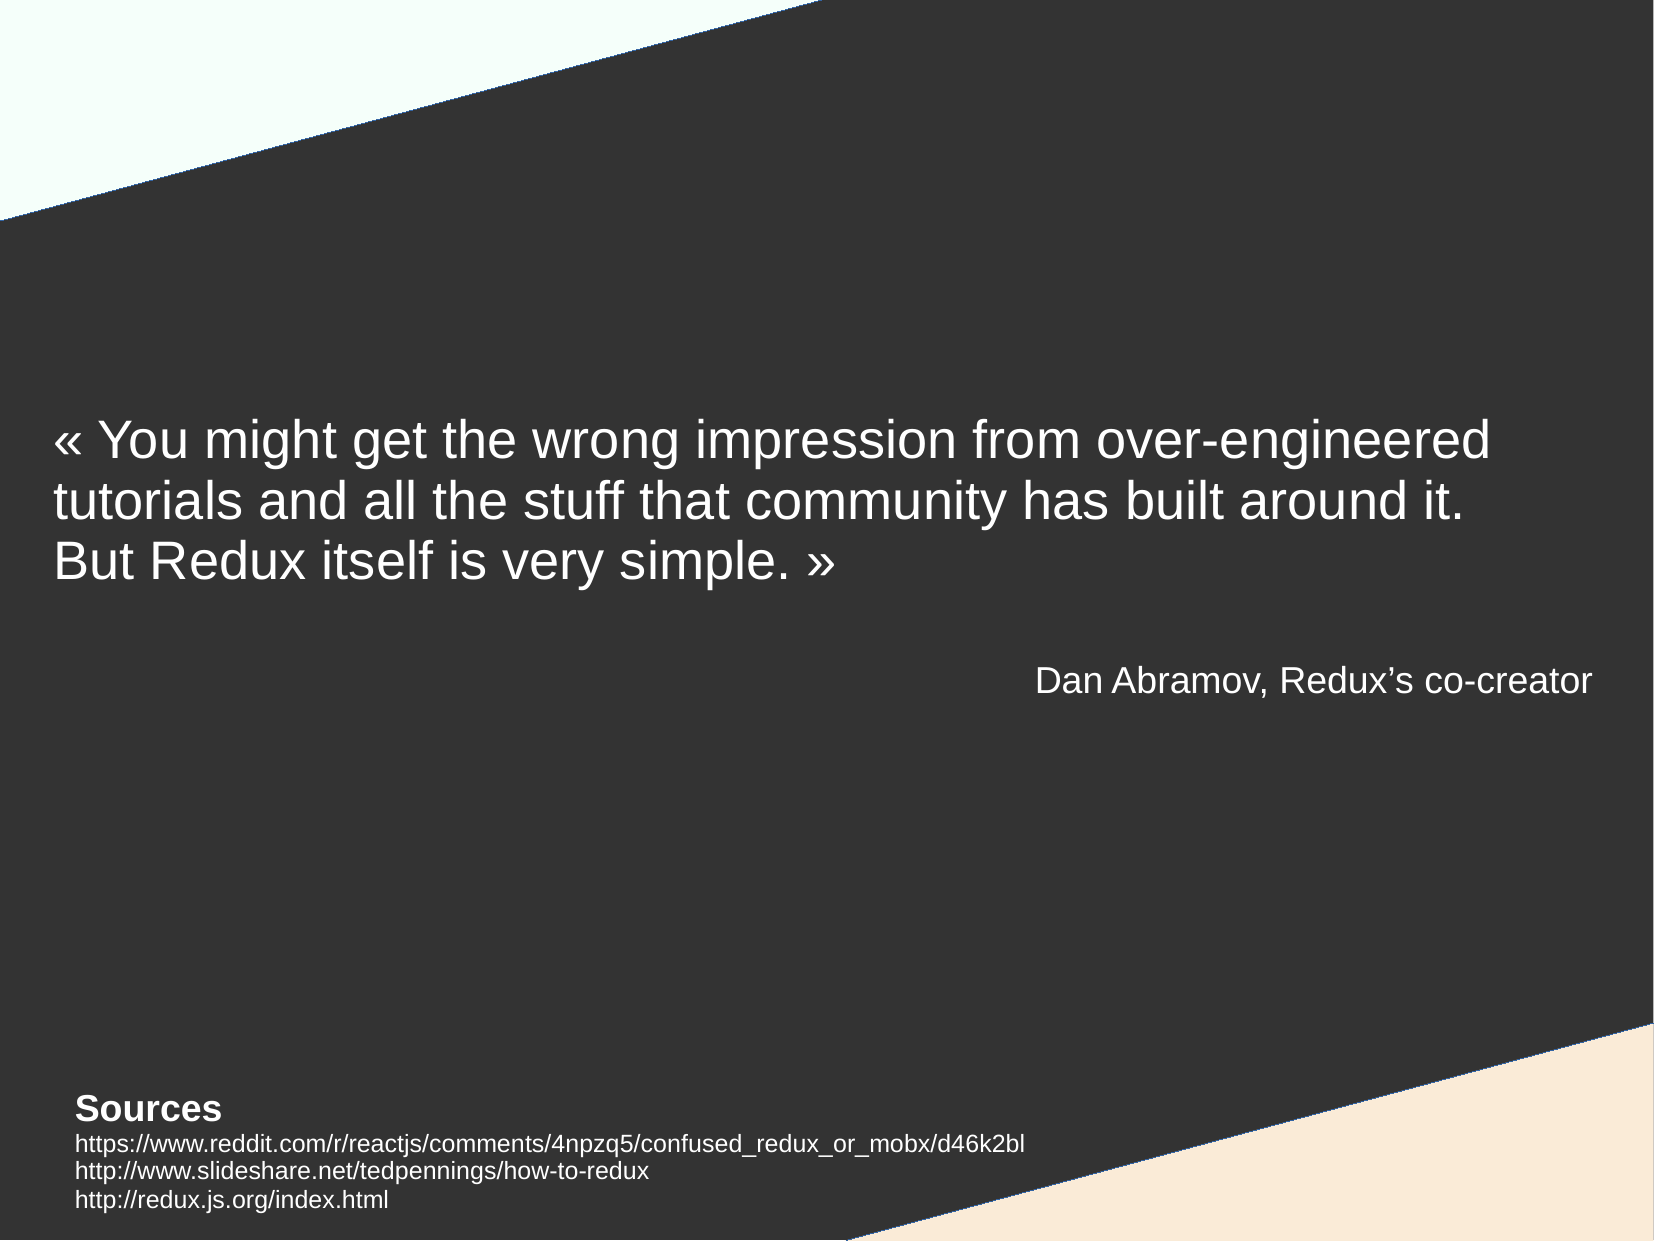

# « You might get the wrong impression from over-engineered tutorials and all the stuff that community has built around it. But Redux itself is very simple. »
Dan Abramov, Redux’s co-creator
Sources
https://www.reddit.com/r/reactjs/comments/4npzq5/confused_redux_or_mobx/d46k2bl
http://www.slideshare.net/tedpennings/how-to-redux
http://redux.js.org/index.html